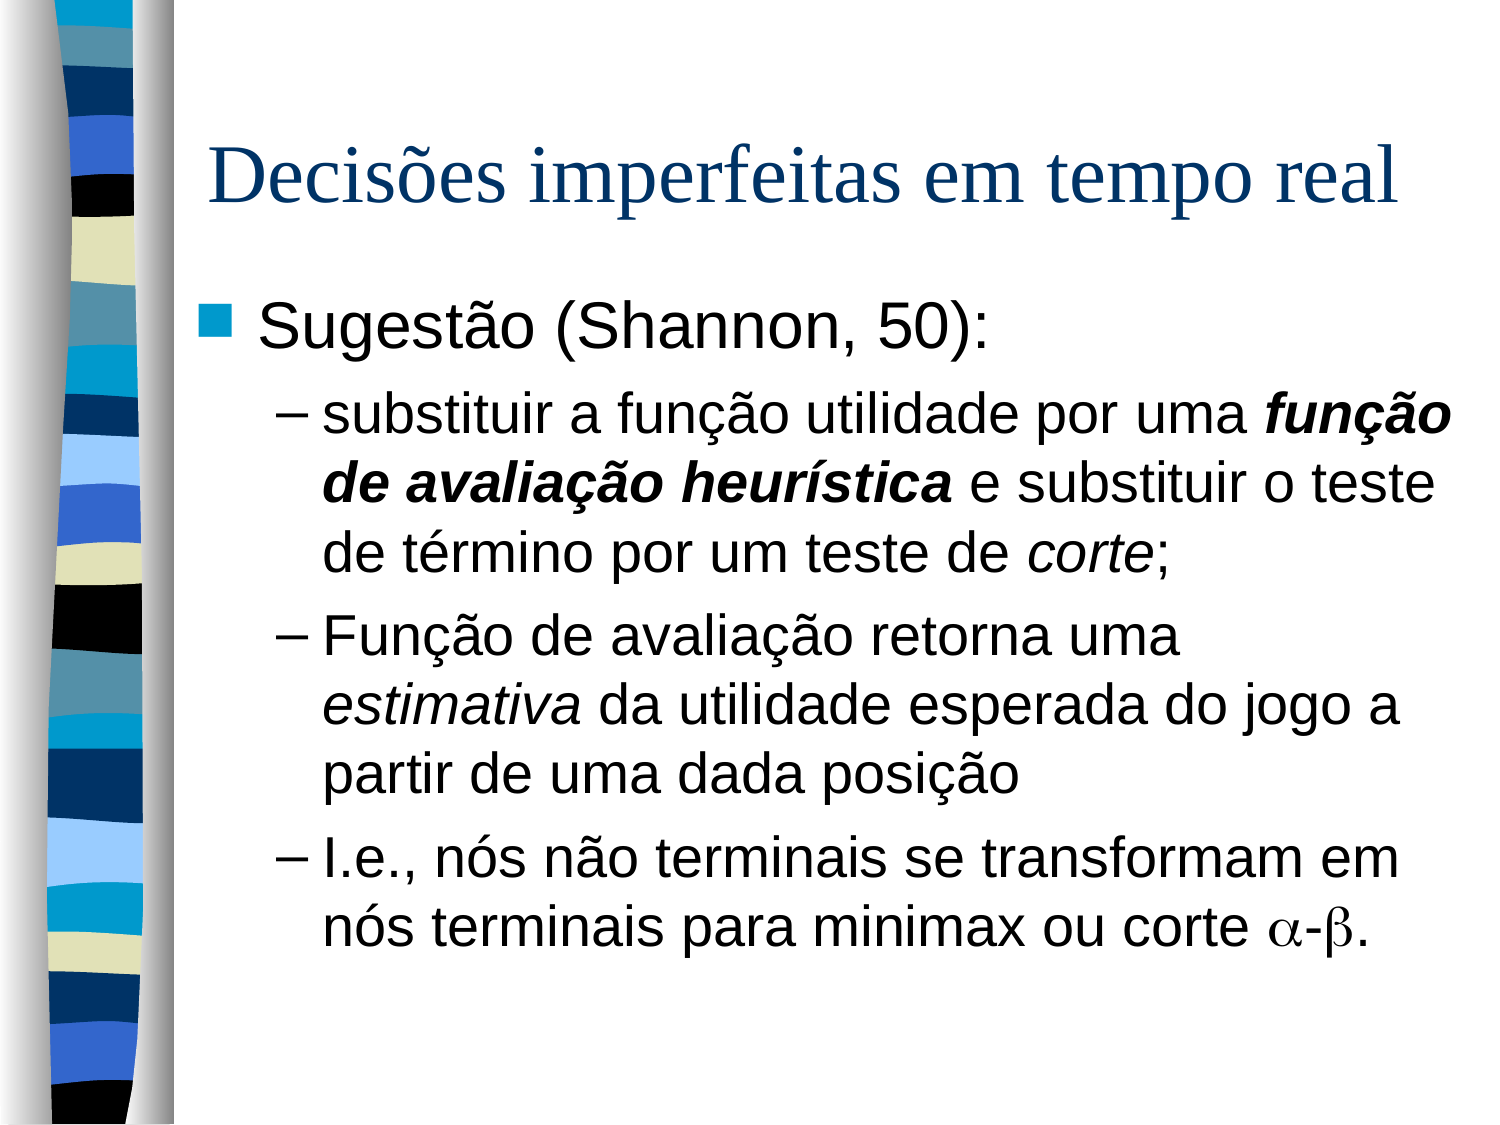

# Decisões imperfeitas em tempo real
Sugestão (Shannon, 50):
substituir a função utilidade por uma função de avaliação heurística e substituir o teste de término por um teste de corte;
Função de avaliação retorna uma estimativa da utilidade esperada do jogo a partir de uma dada posição
I.e., nós não terminais se transformam em nós terminais para minimax ou corte -.